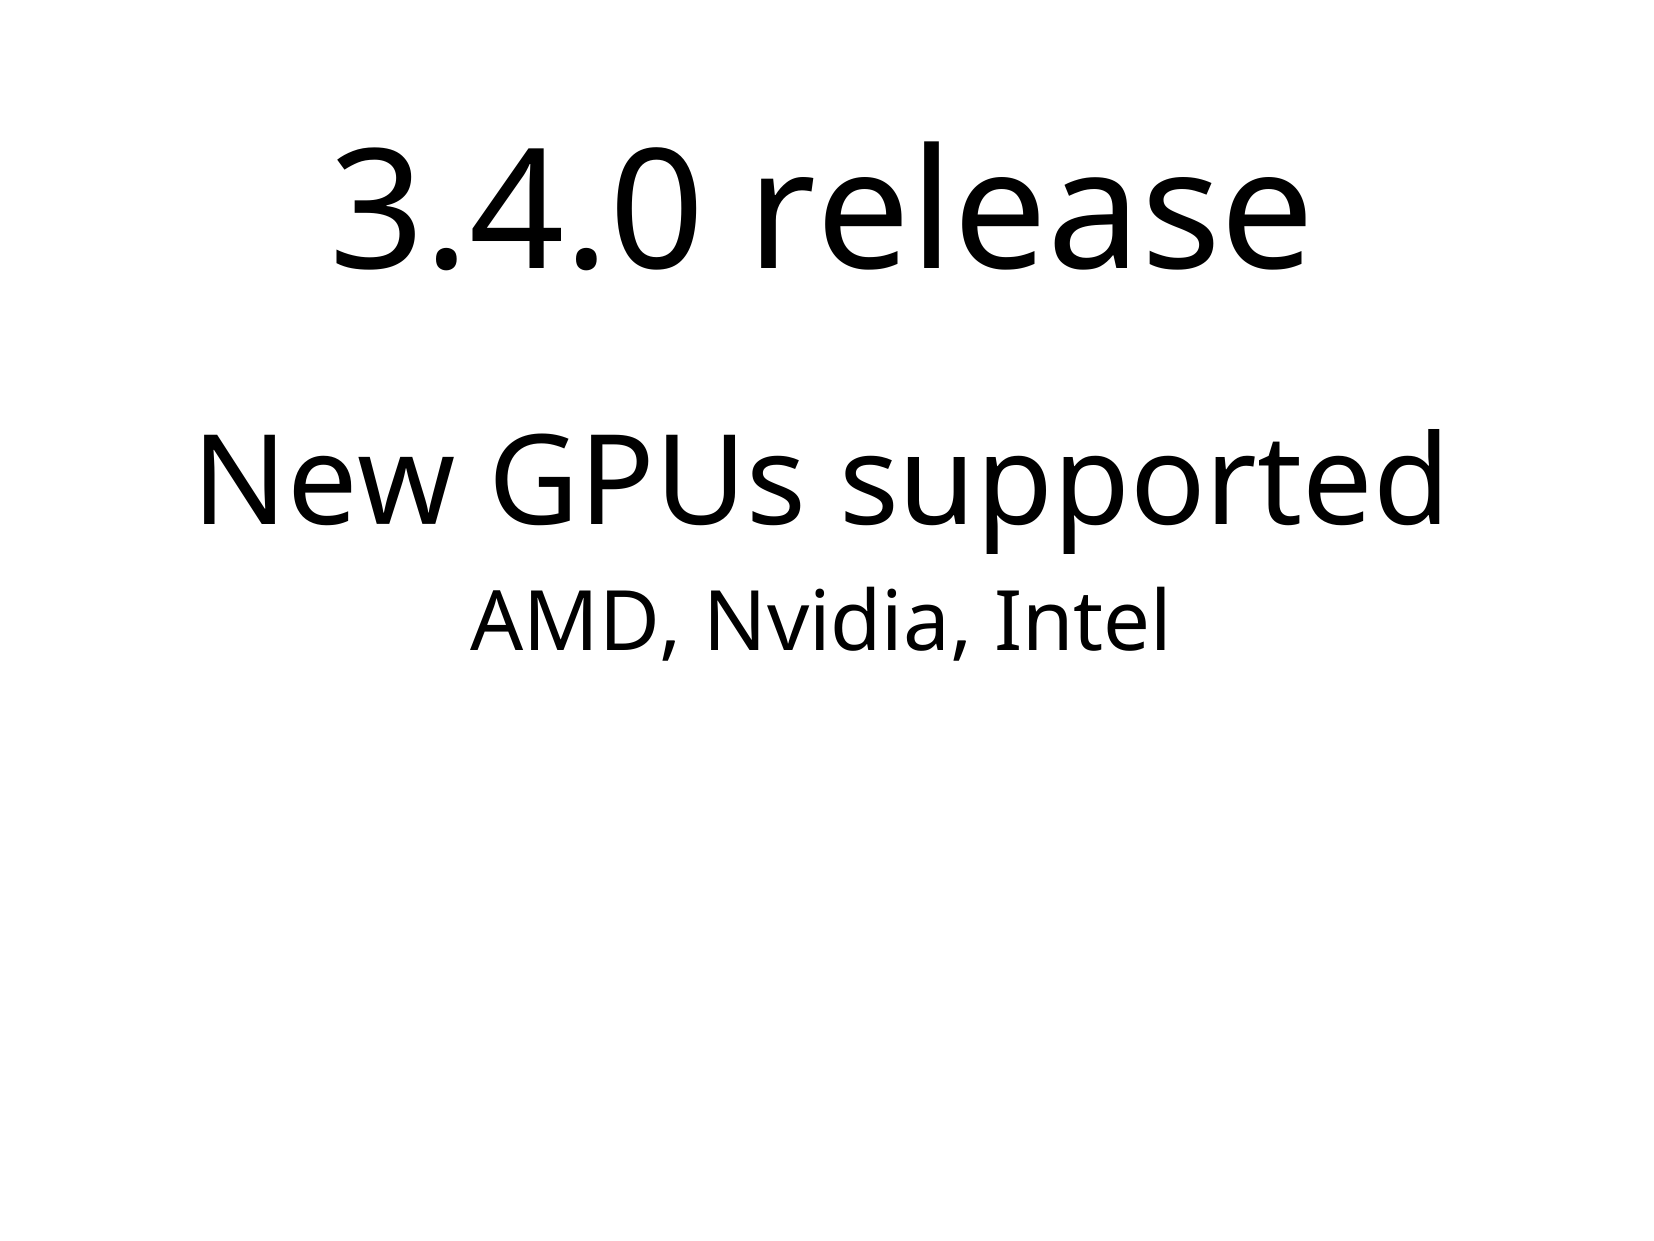

3.4.0 release
New GPUs supported
AMD, Nvidia, Intel
2.6.20 to 2.6.24-rc8